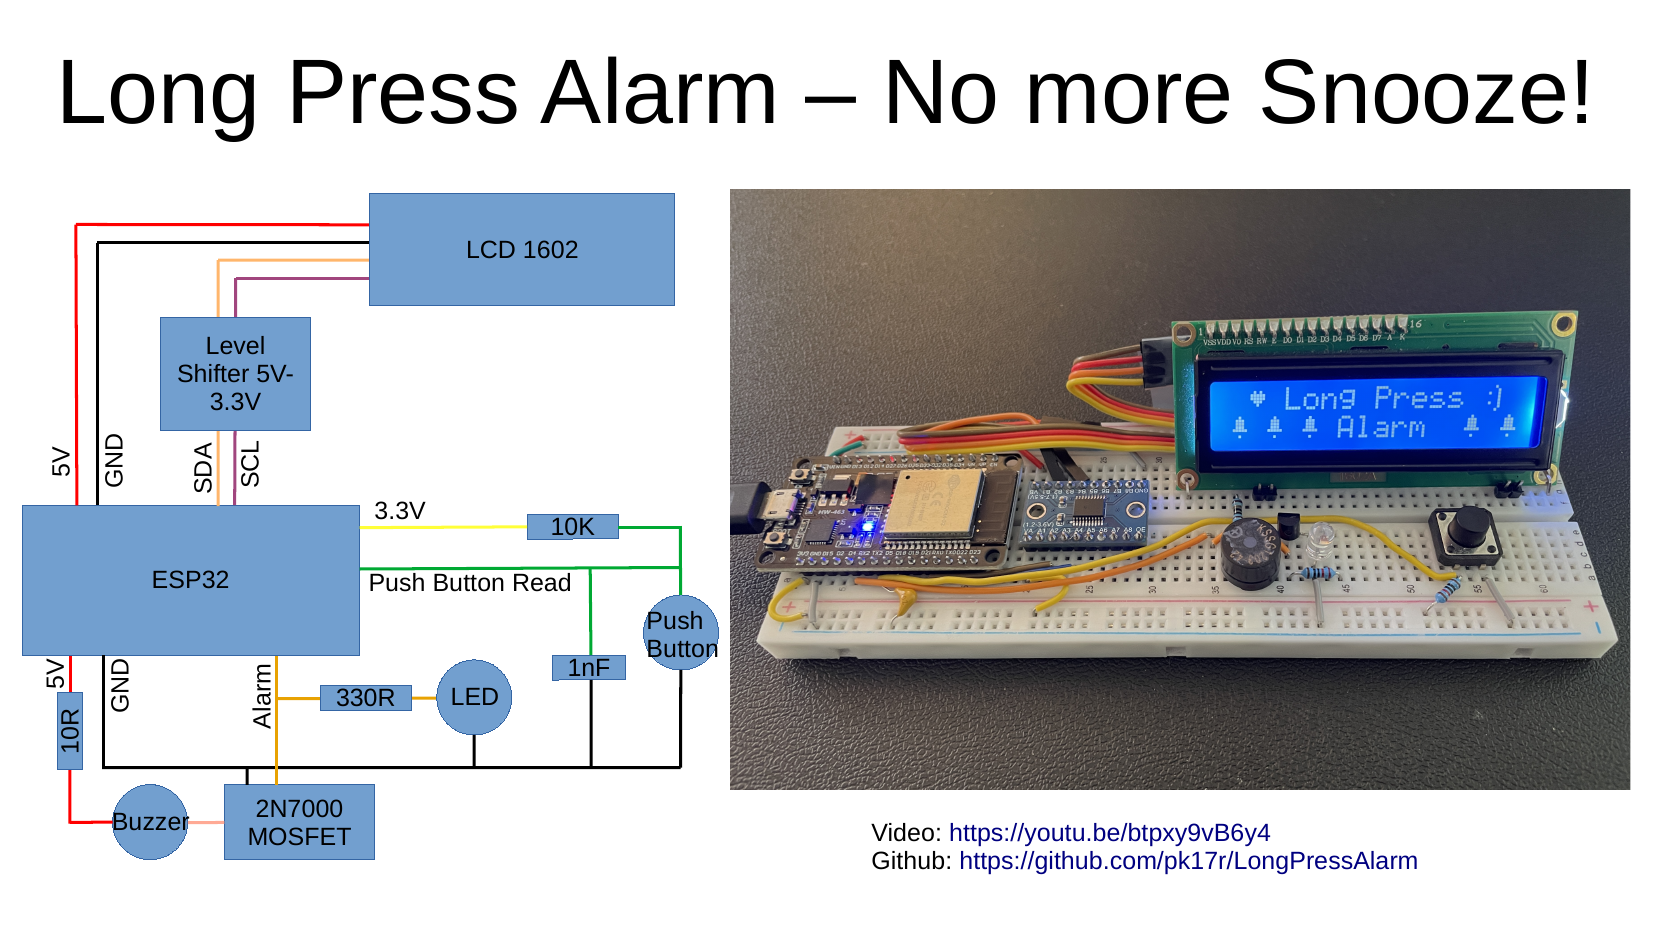

# Long Press Alarm – No more Snooze!
LCD 1602
Level Shifter 5V-3.3V
5V
SCL
GND
SDA
3.3V
ESP32
10K
Push Button Read
Push Button
5V
1nF
Alarm
GND
LED
330R
10R
2N7000 MOSFET
Buzzer
Video: https://youtu.be/btpxy9vB6y4
Github: https://github.com/pk17r/LongPressAlarm